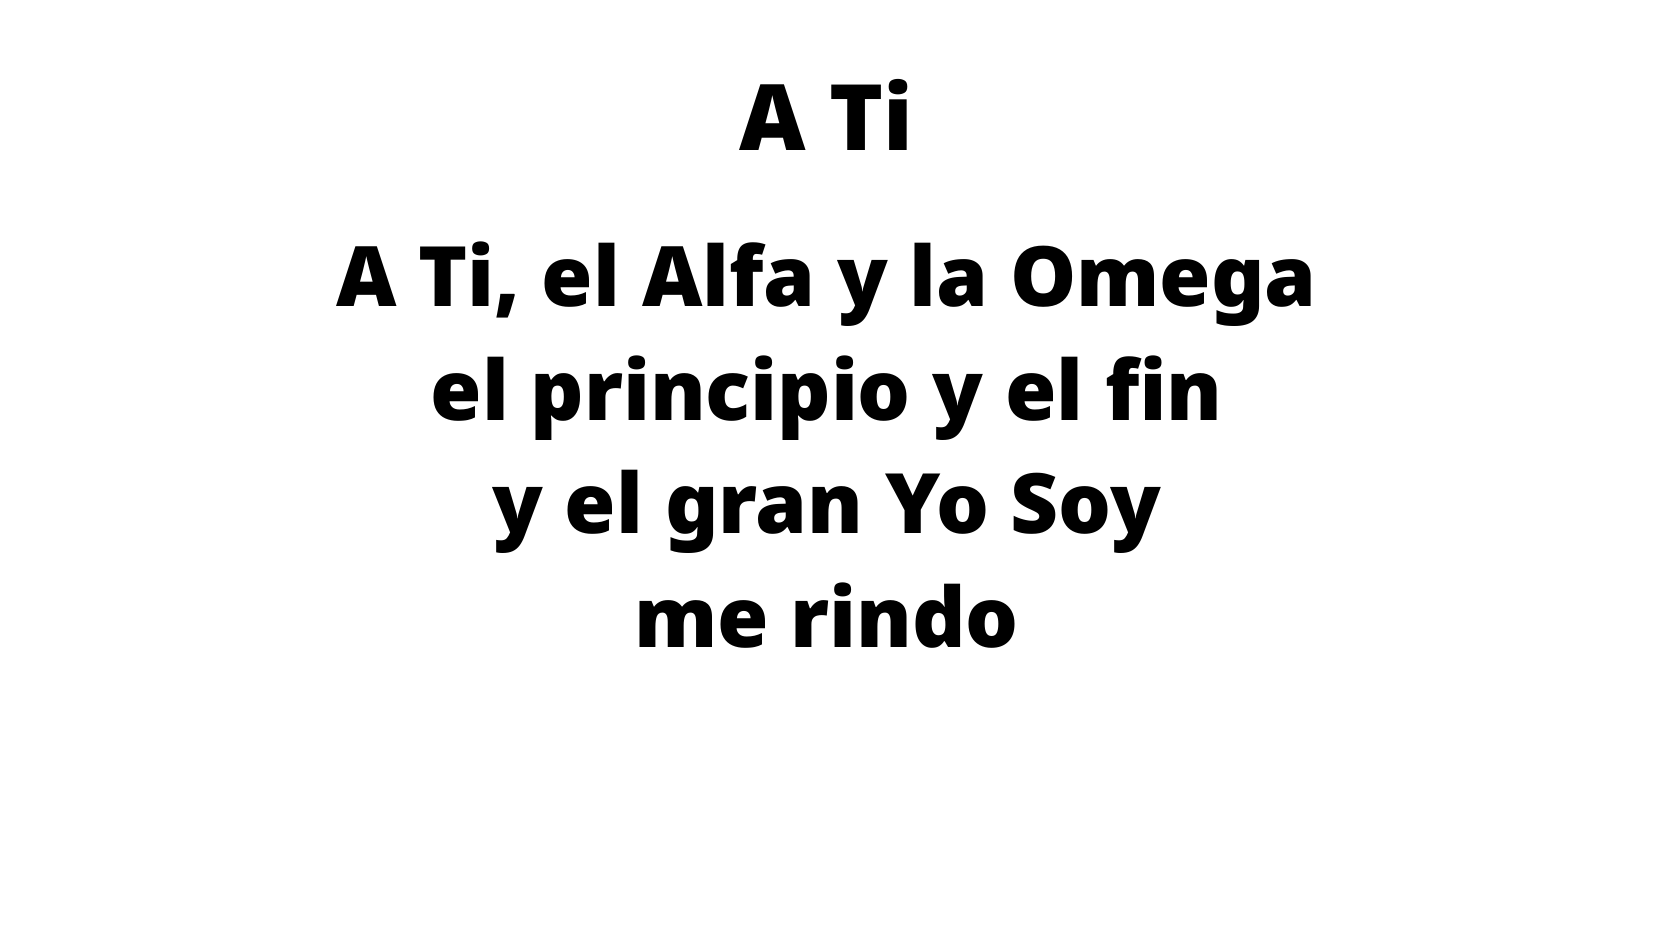

# A Ti
A Ti, el Alfa y la Omega
el principio y el fin
y el gran Yo Soy
me rindo